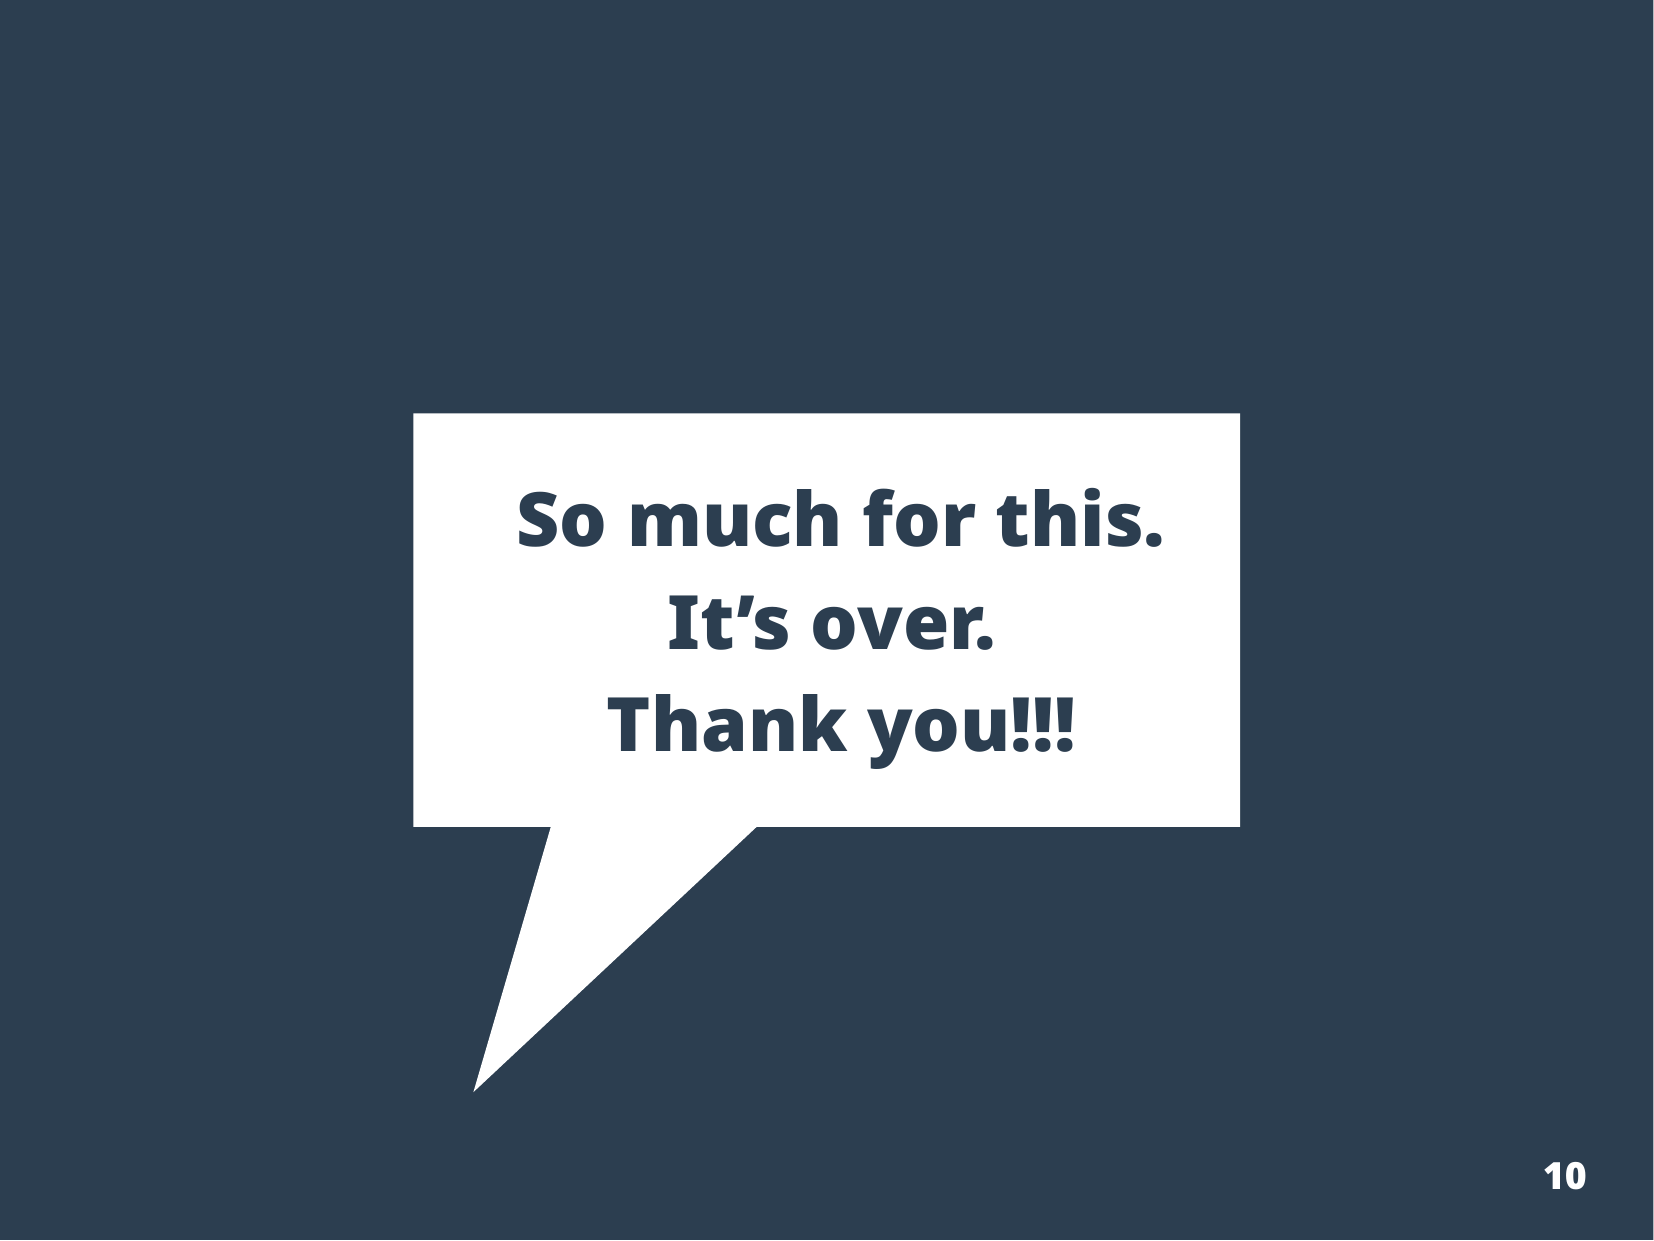

# So much for this. It’s over. Thank you!!!
10